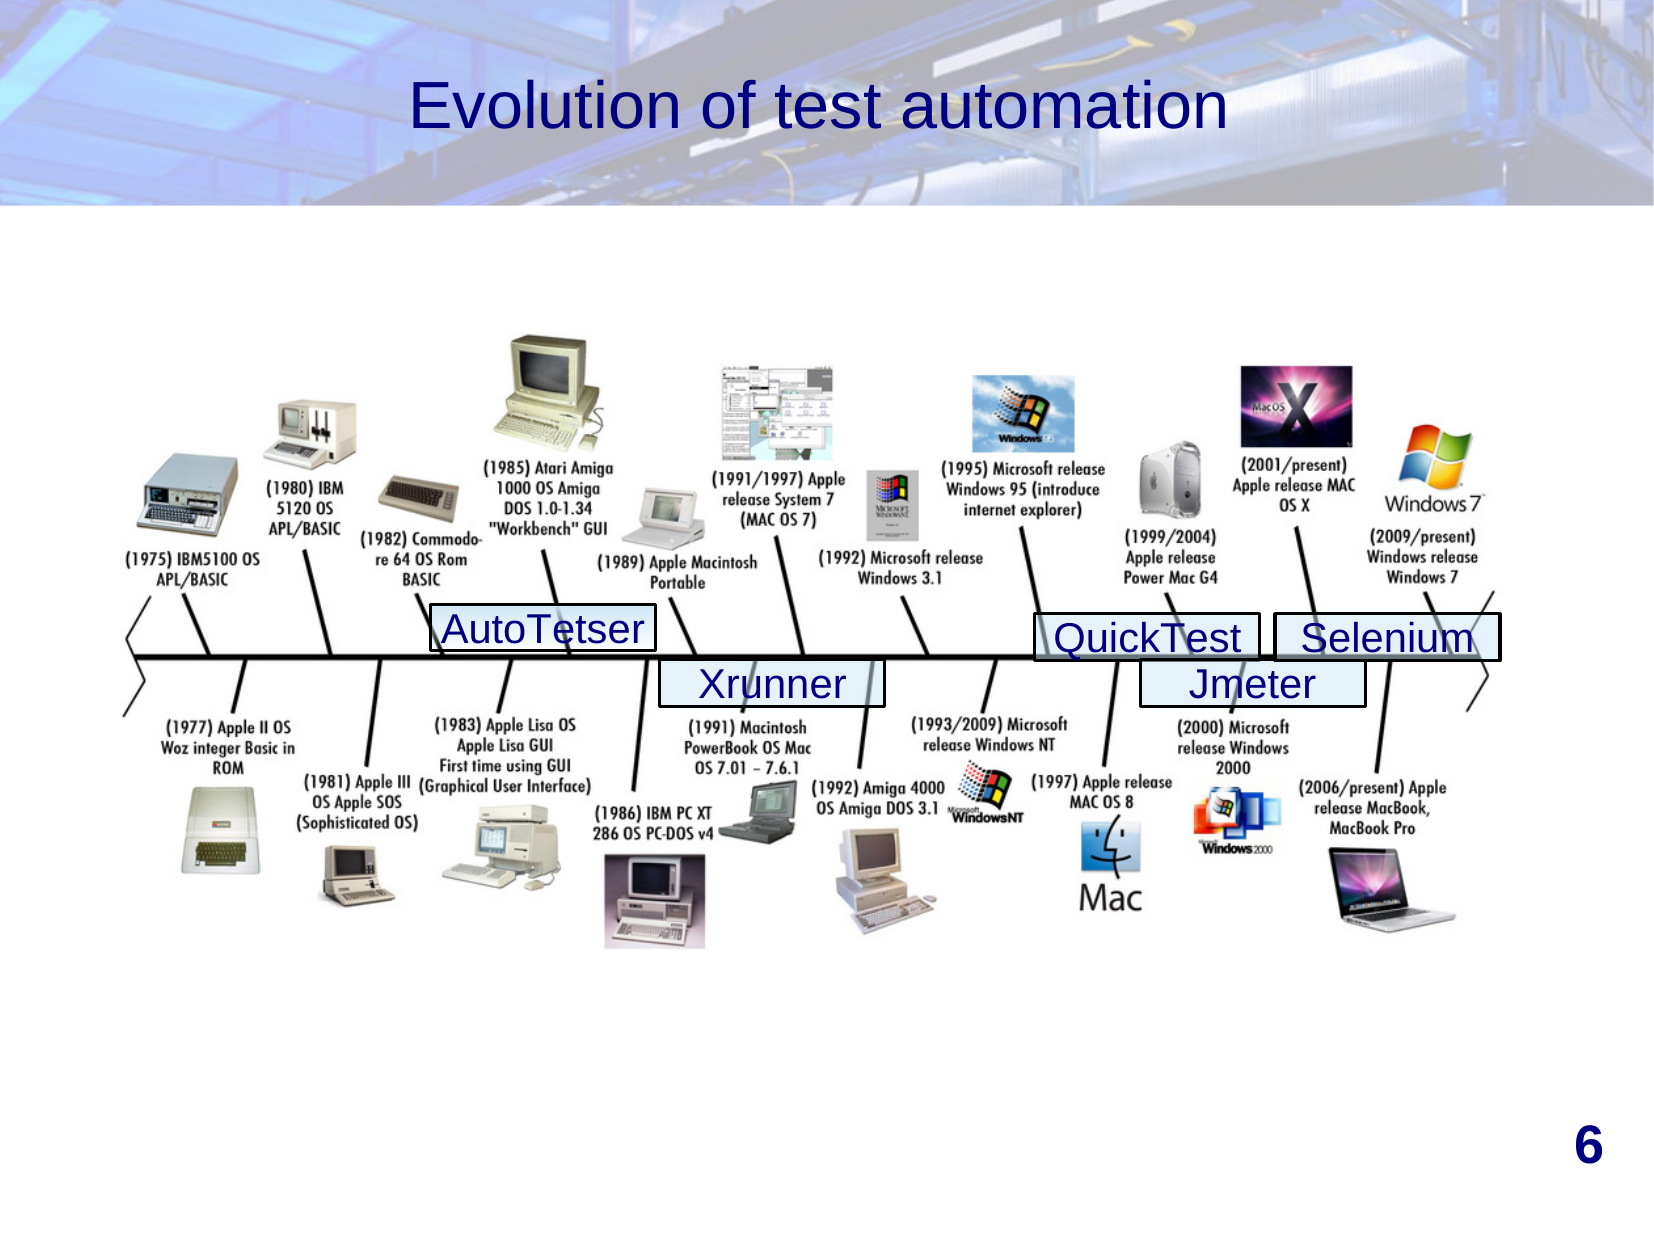

# Evolution of test automation
AutoTetser
QuickTest
Selenium
Xrunner
Jmeter
6